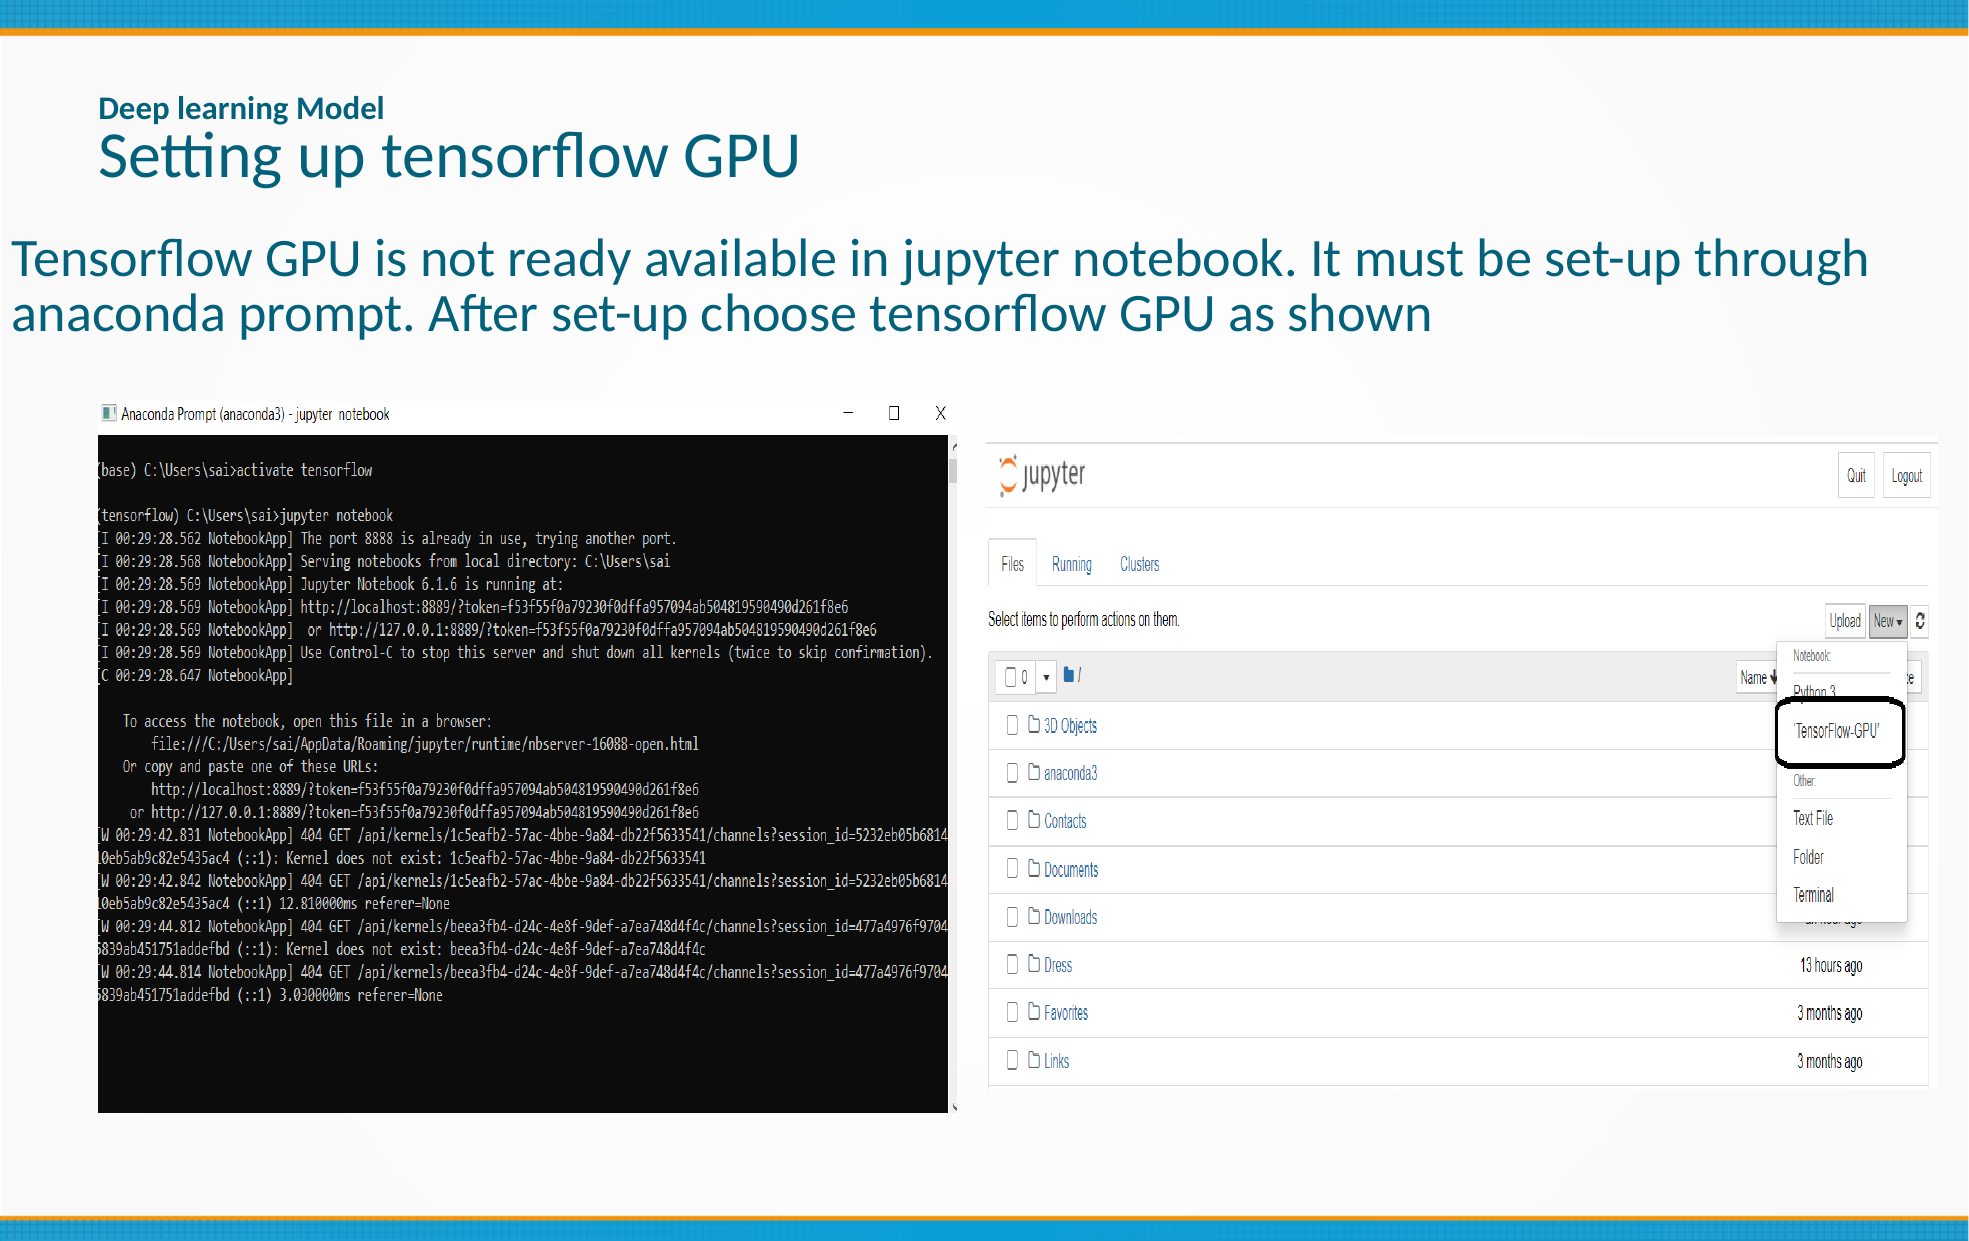

# Deep learning Model Setting up tensorflow GPU
Tensorflow GPU is not ready available in jupyter notebook. It must be set-up through anaconda prompt. After set-up choose tensorflow GPU as shown